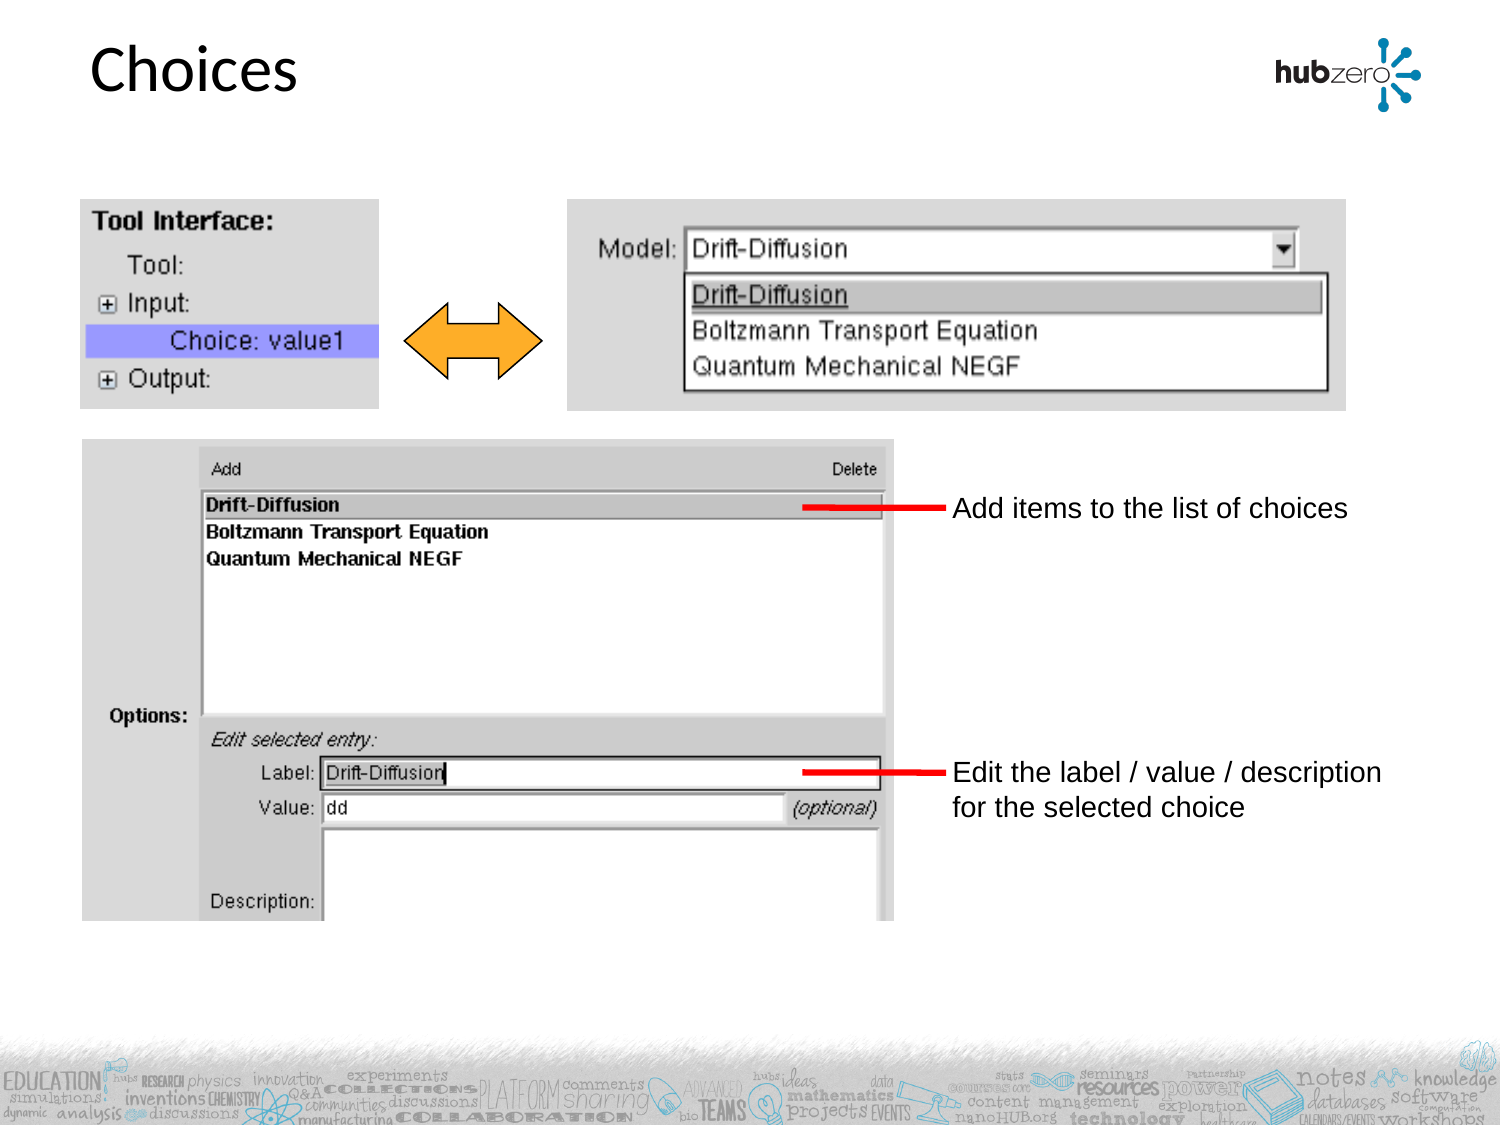

Choices
Add items to the list of choices
Edit the label / value / description
for the selected choice